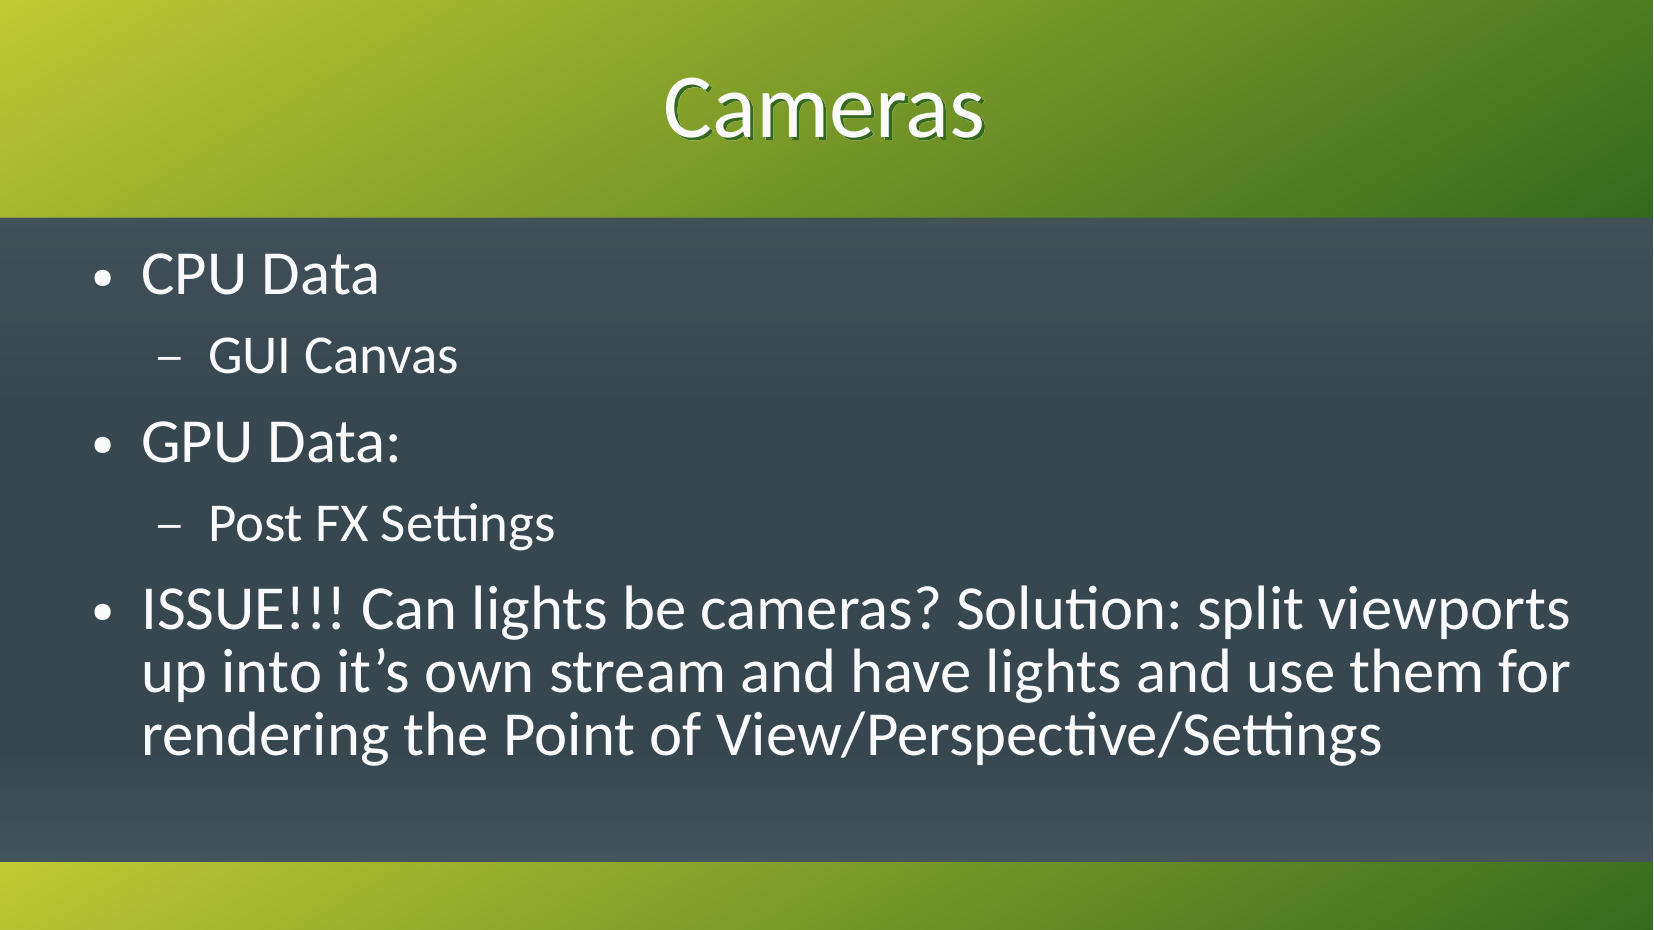

# Cameras
CPU Data
GUI Canvas
GPU Data:
Post FX Settings
ISSUE!!! Can lights be cameras? Solution: split viewports up into it’s own stream and have lights and use them for rendering the Point of View/Perspective/Settings